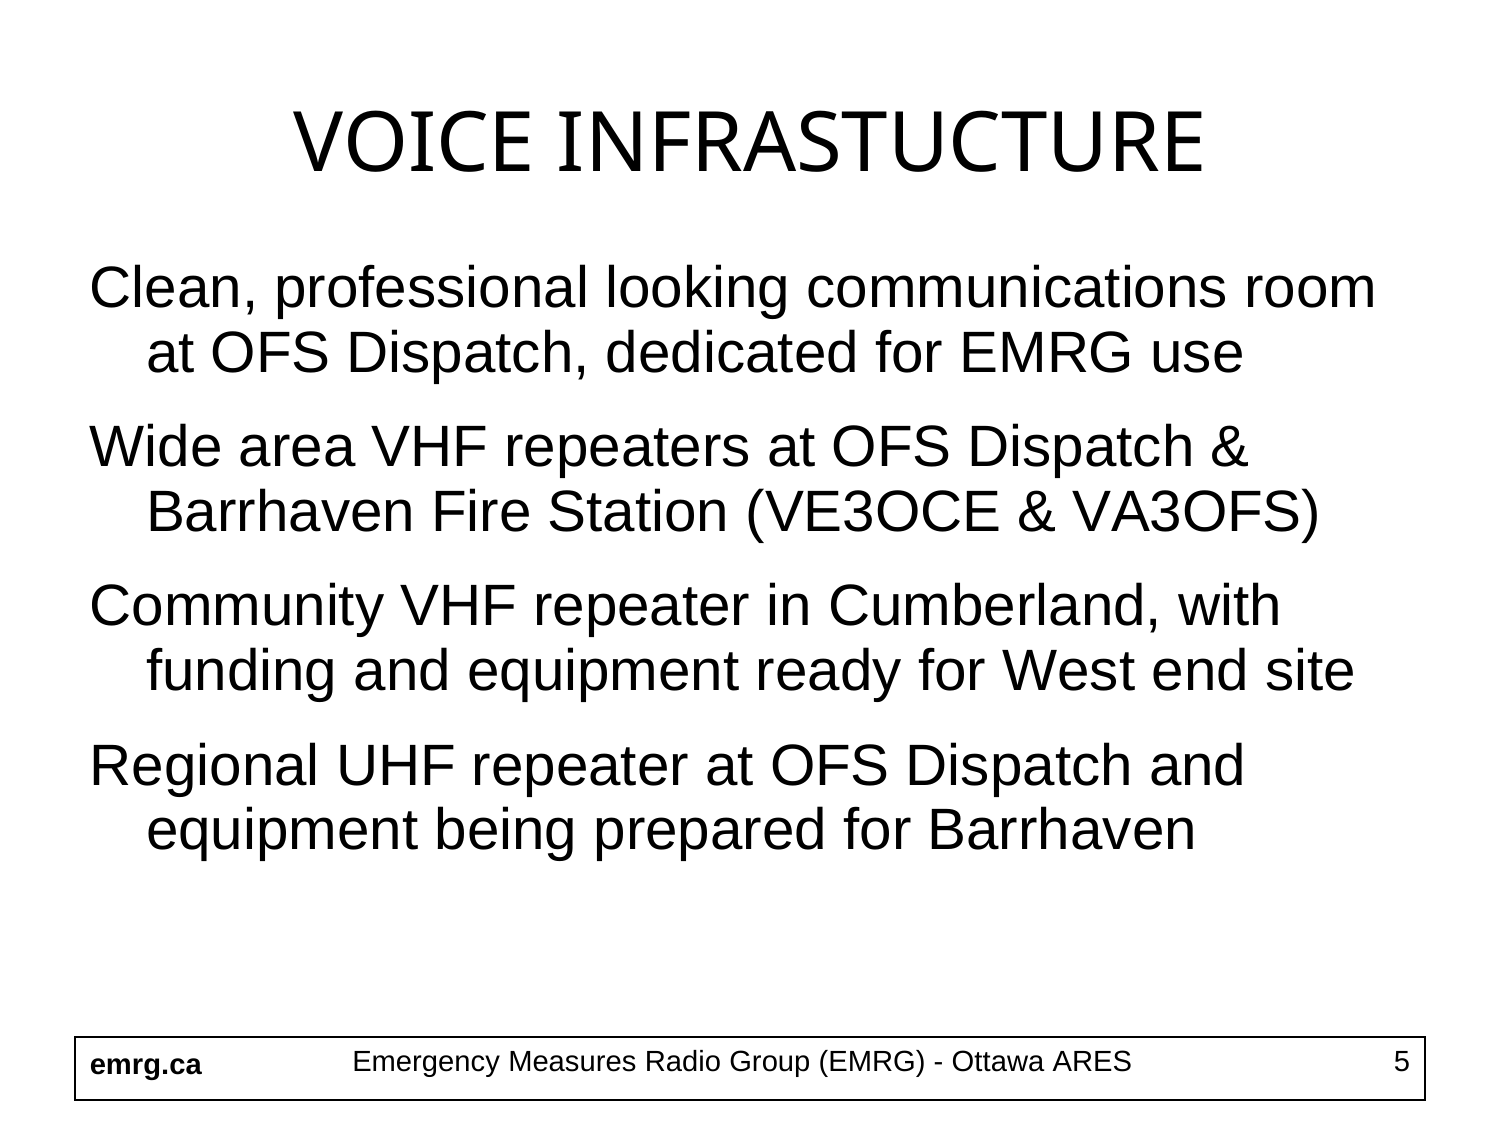

# VOICE INFRASTUCTURE
Clean, professional looking communications room at OFS Dispatch, dedicated for EMRG use
Wide area VHF repeaters at OFS Dispatch & Barrhaven Fire Station (VE3OCE & VA3OFS)
Community VHF repeater in Cumberland, with funding and equipment ready for West end site
Regional UHF repeater at OFS Dispatch and equipment being prepared for Barrhaven
Emergency Measures Radio Group (EMRG) - Ottawa ARES
5